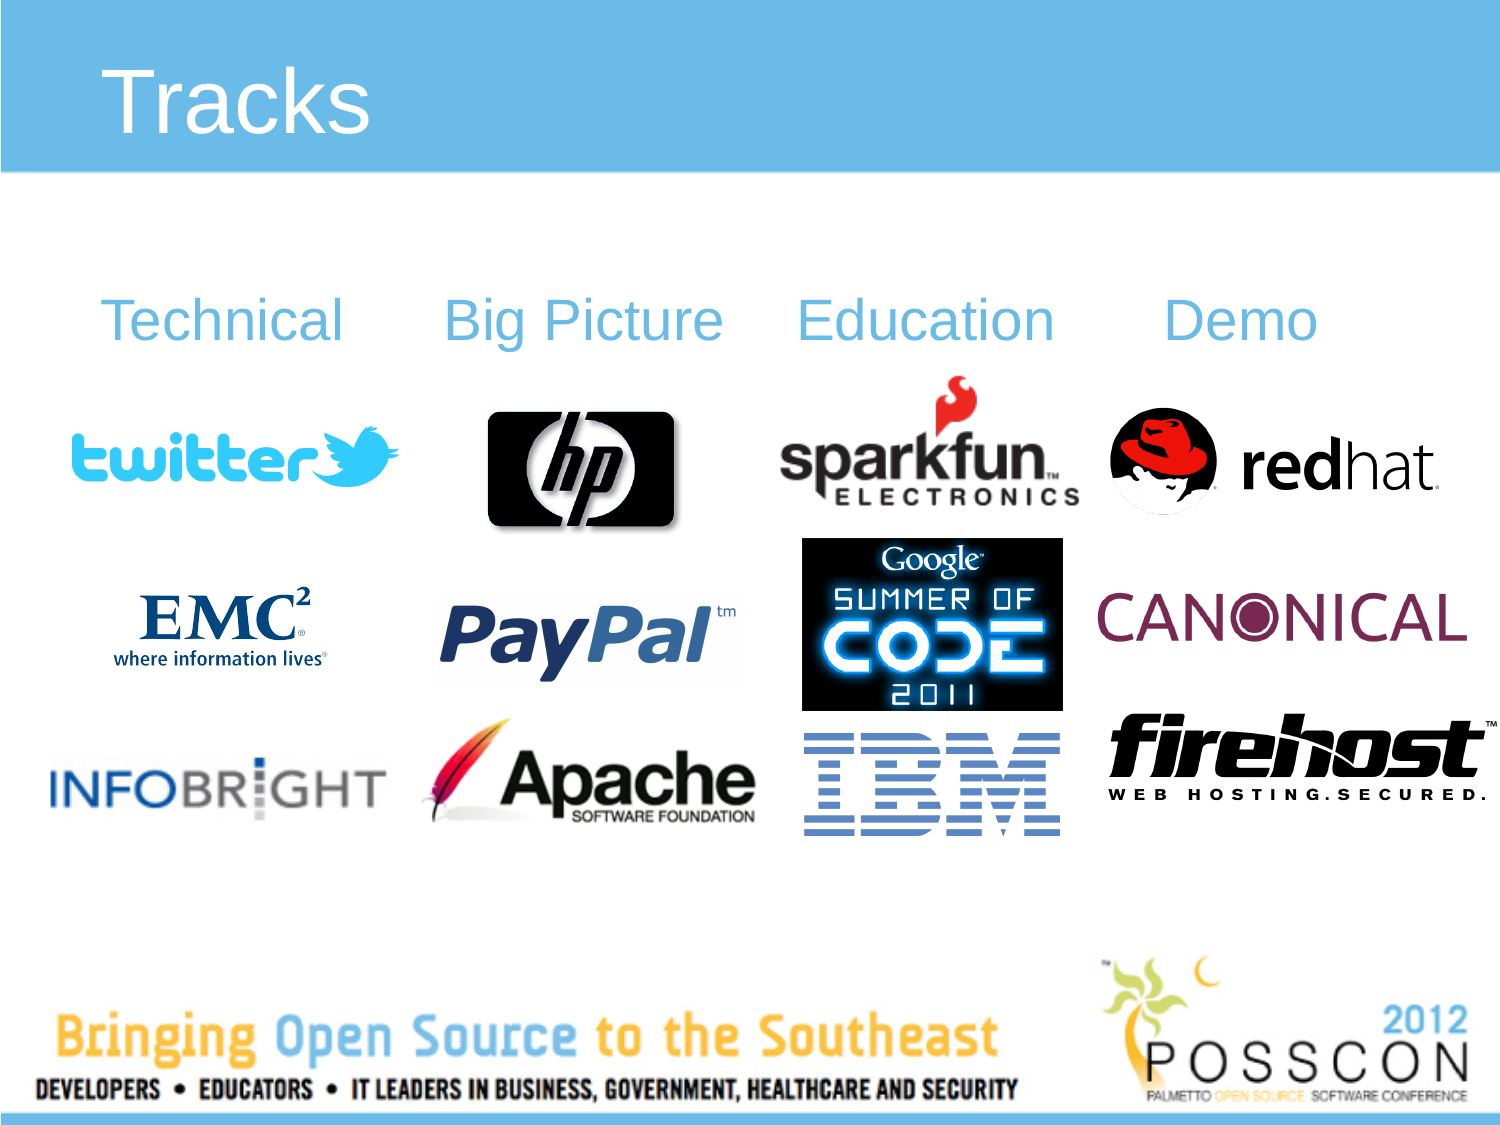

# Tracks
Technical
Big Picture
Education
Demo